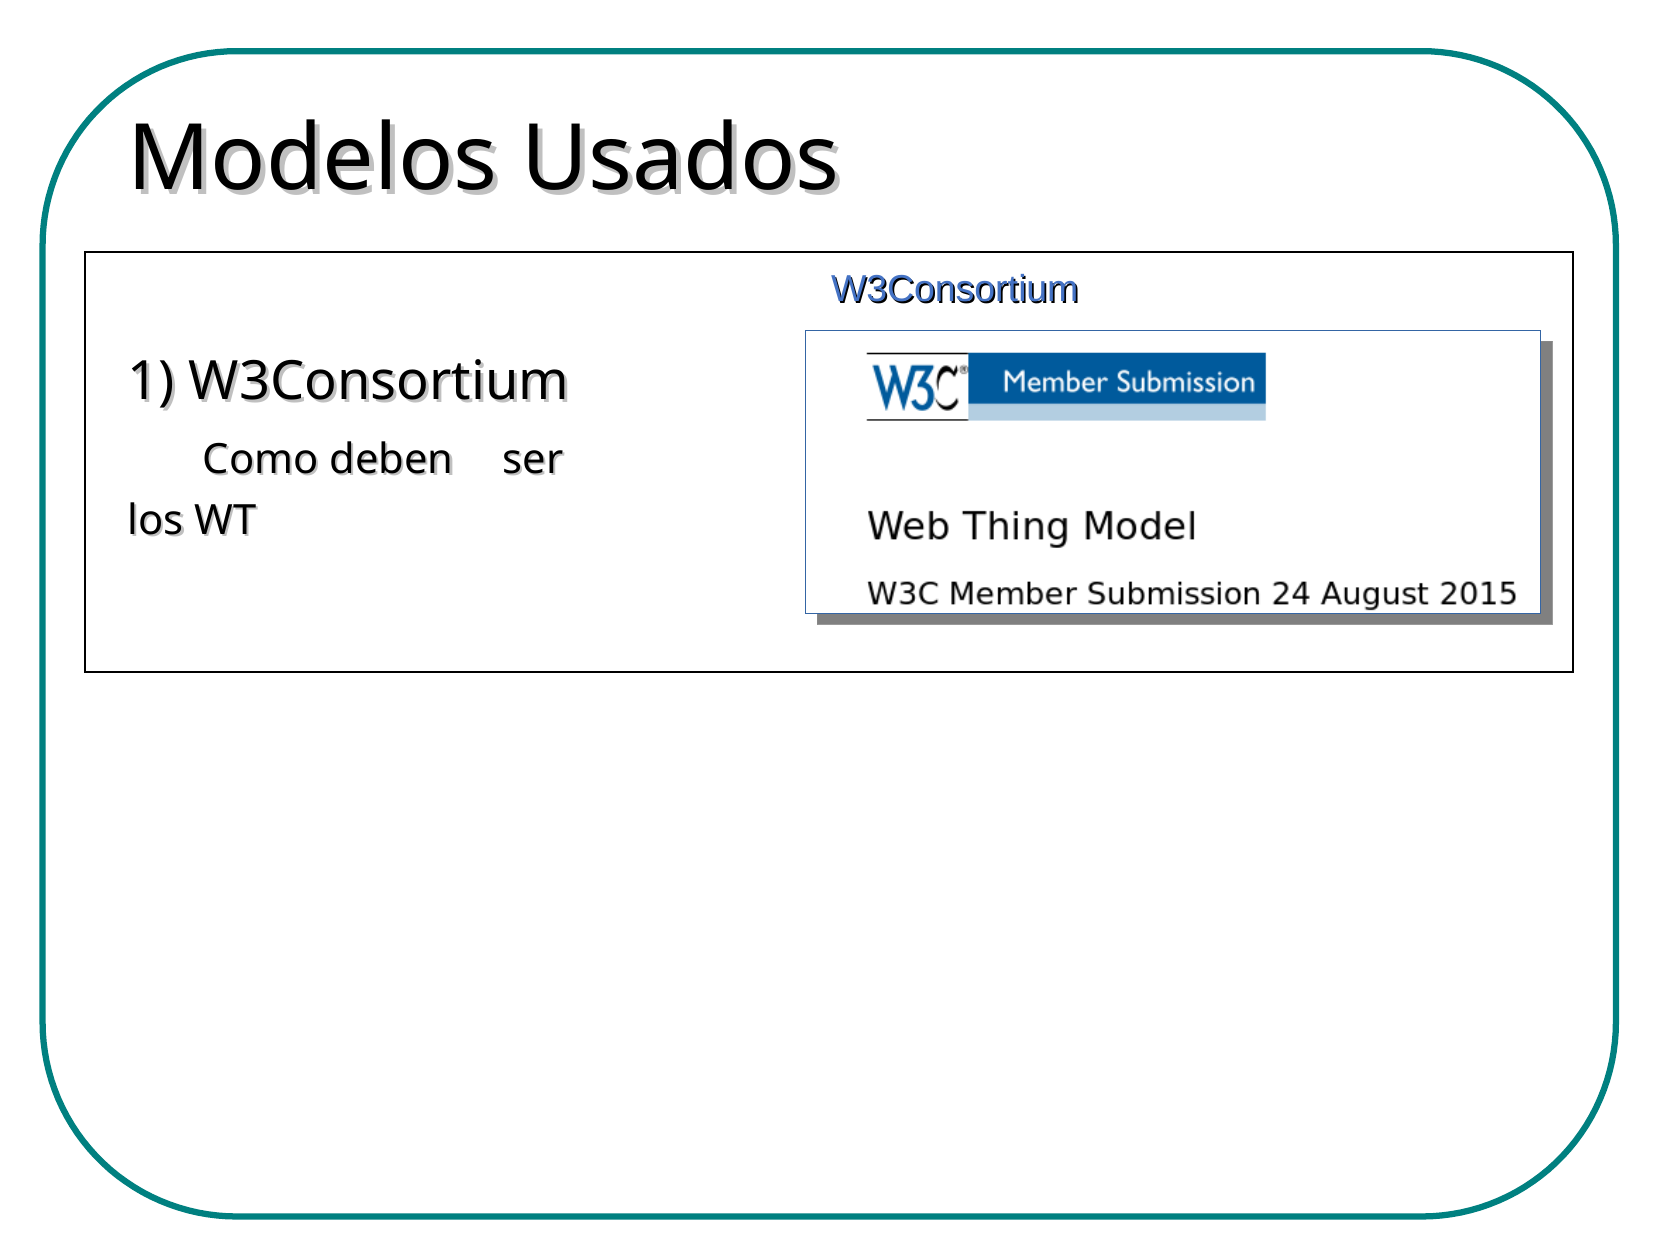

# Modelos Usados
1) W3Consortium
	Como deben 	ser los WT
W3Consortium